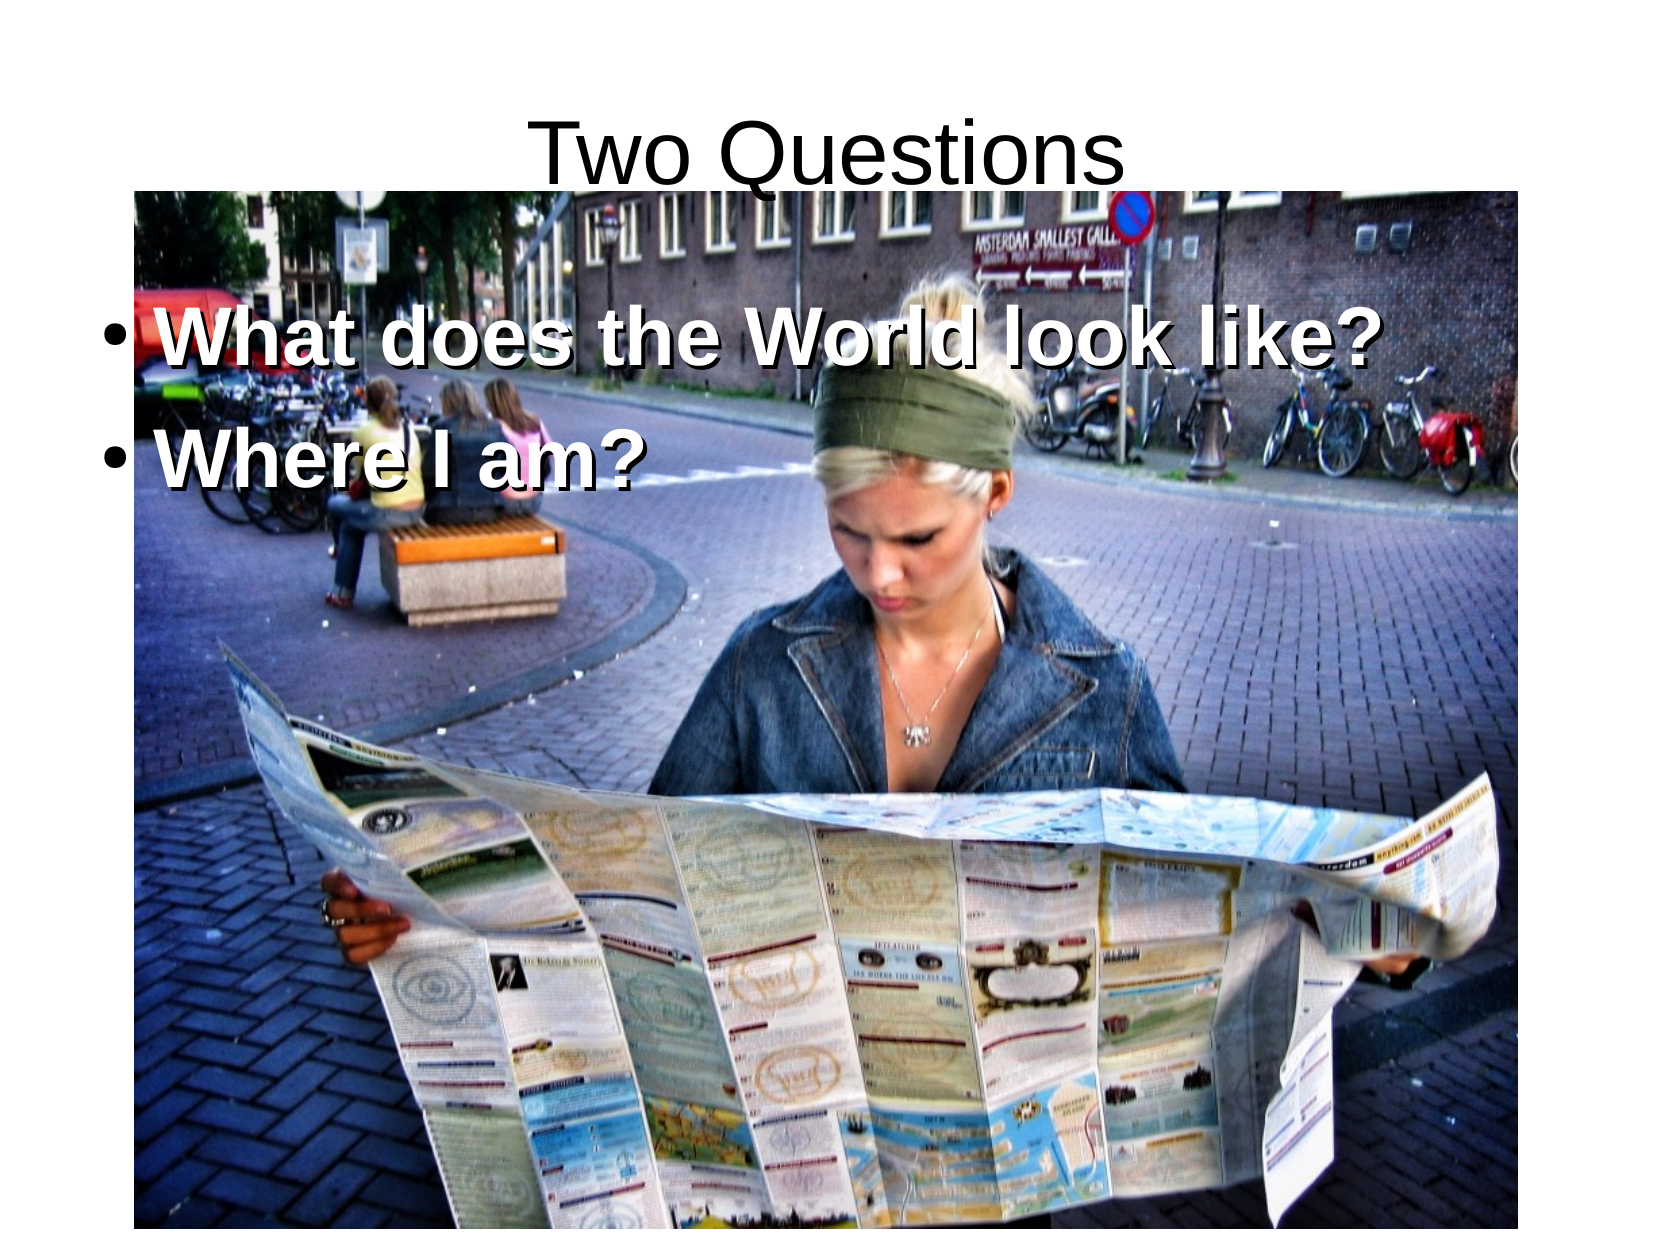

# Two Questions
What does the World look like?
Where I am?